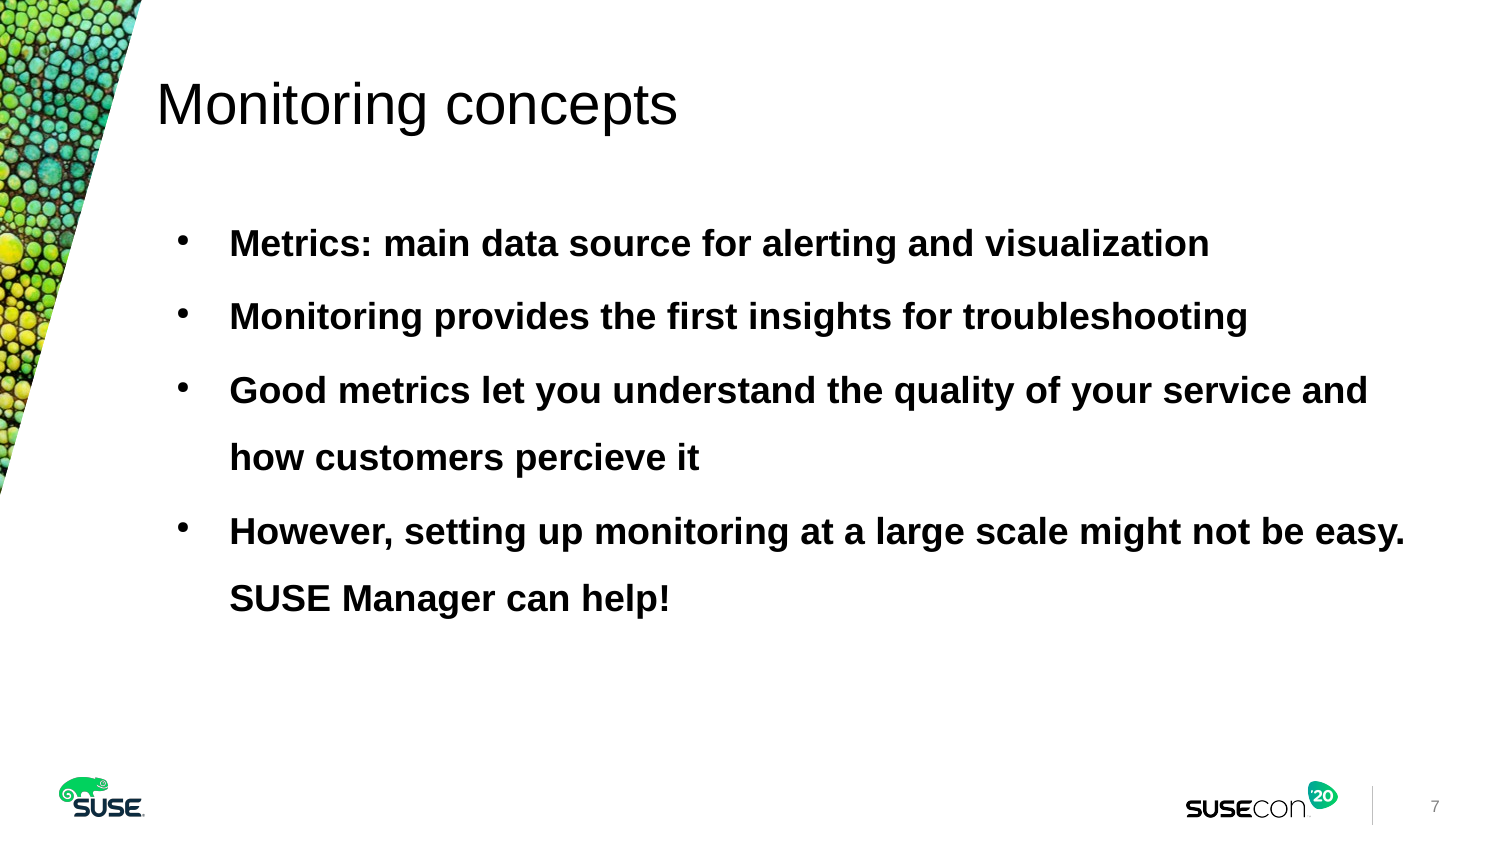

# Monitoring concepts
Metrics: main data source for alerting and visualization
Monitoring provides the first insights for troubleshooting
Good metrics let you understand the quality of your service and how customers percieve it
However, setting up monitoring at a large scale might not be easy. SUSE Manager can help!